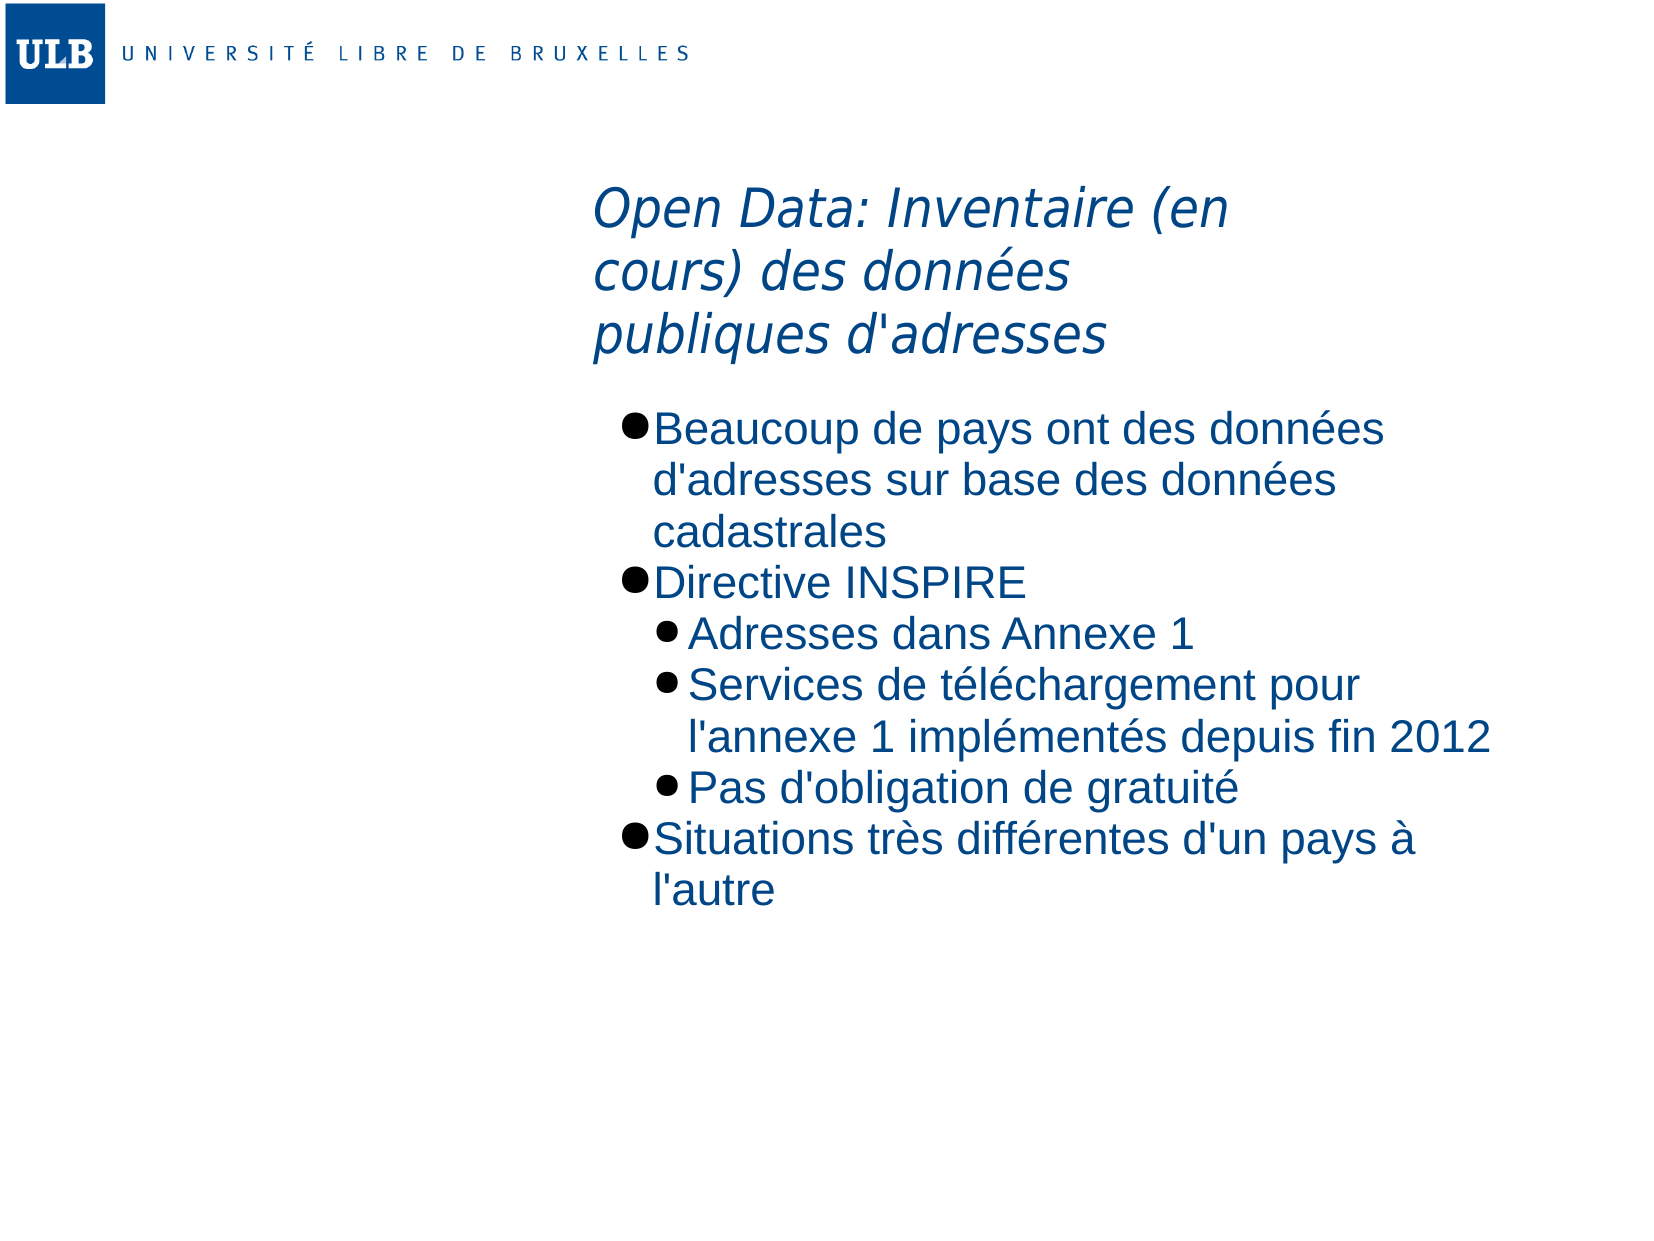

Open Data: Inventaire (en cours) des données publiques d'adresses
Beaucoup de pays ont des données d'adresses sur base des données cadastrales
Directive INSPIRE
Adresses dans Annexe 1
Services de téléchargement pour l'annexe 1 implémentés depuis fin 2012
Pas d'obligation de gratuité
Situations très différentes d'un pays à l'autre